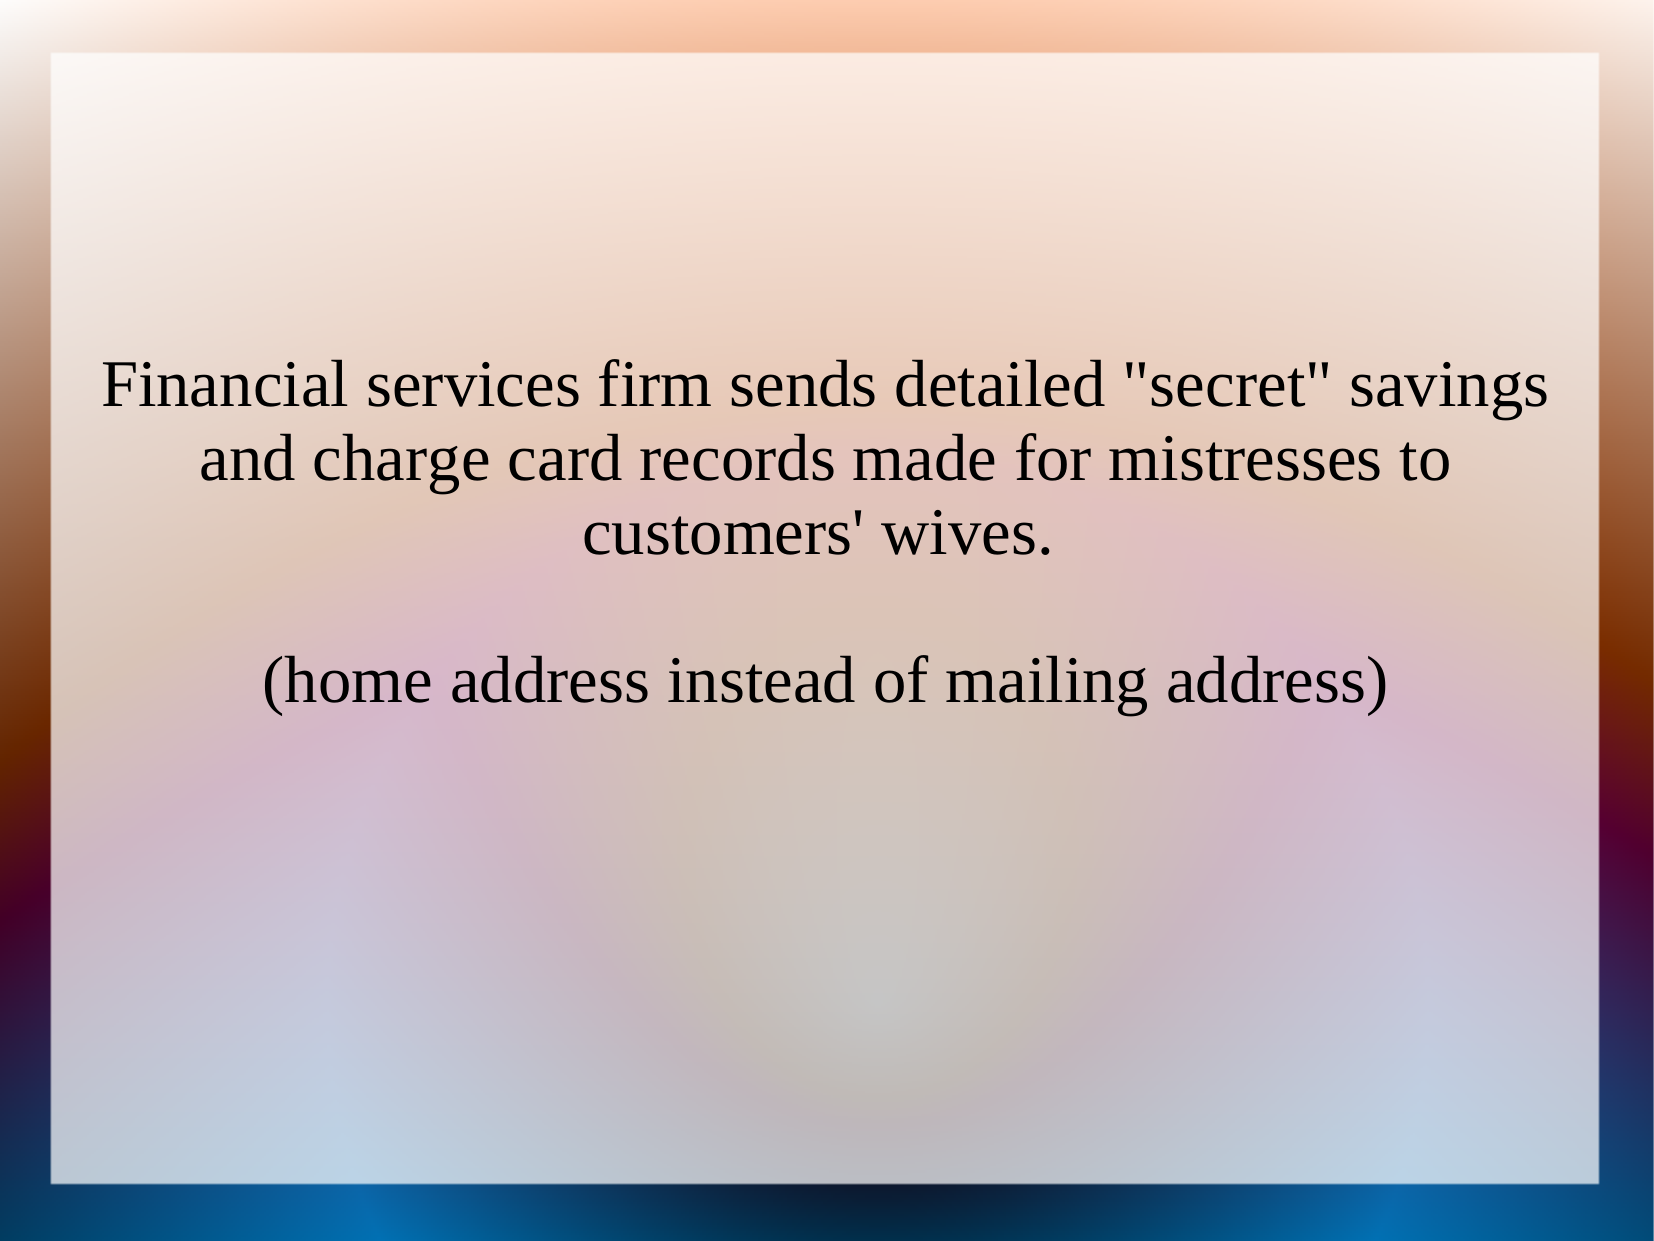

# Financial services firm sends detailed "secret" savings and charge card records made for mistresses to customers' wives.
(home address instead of mailing address)